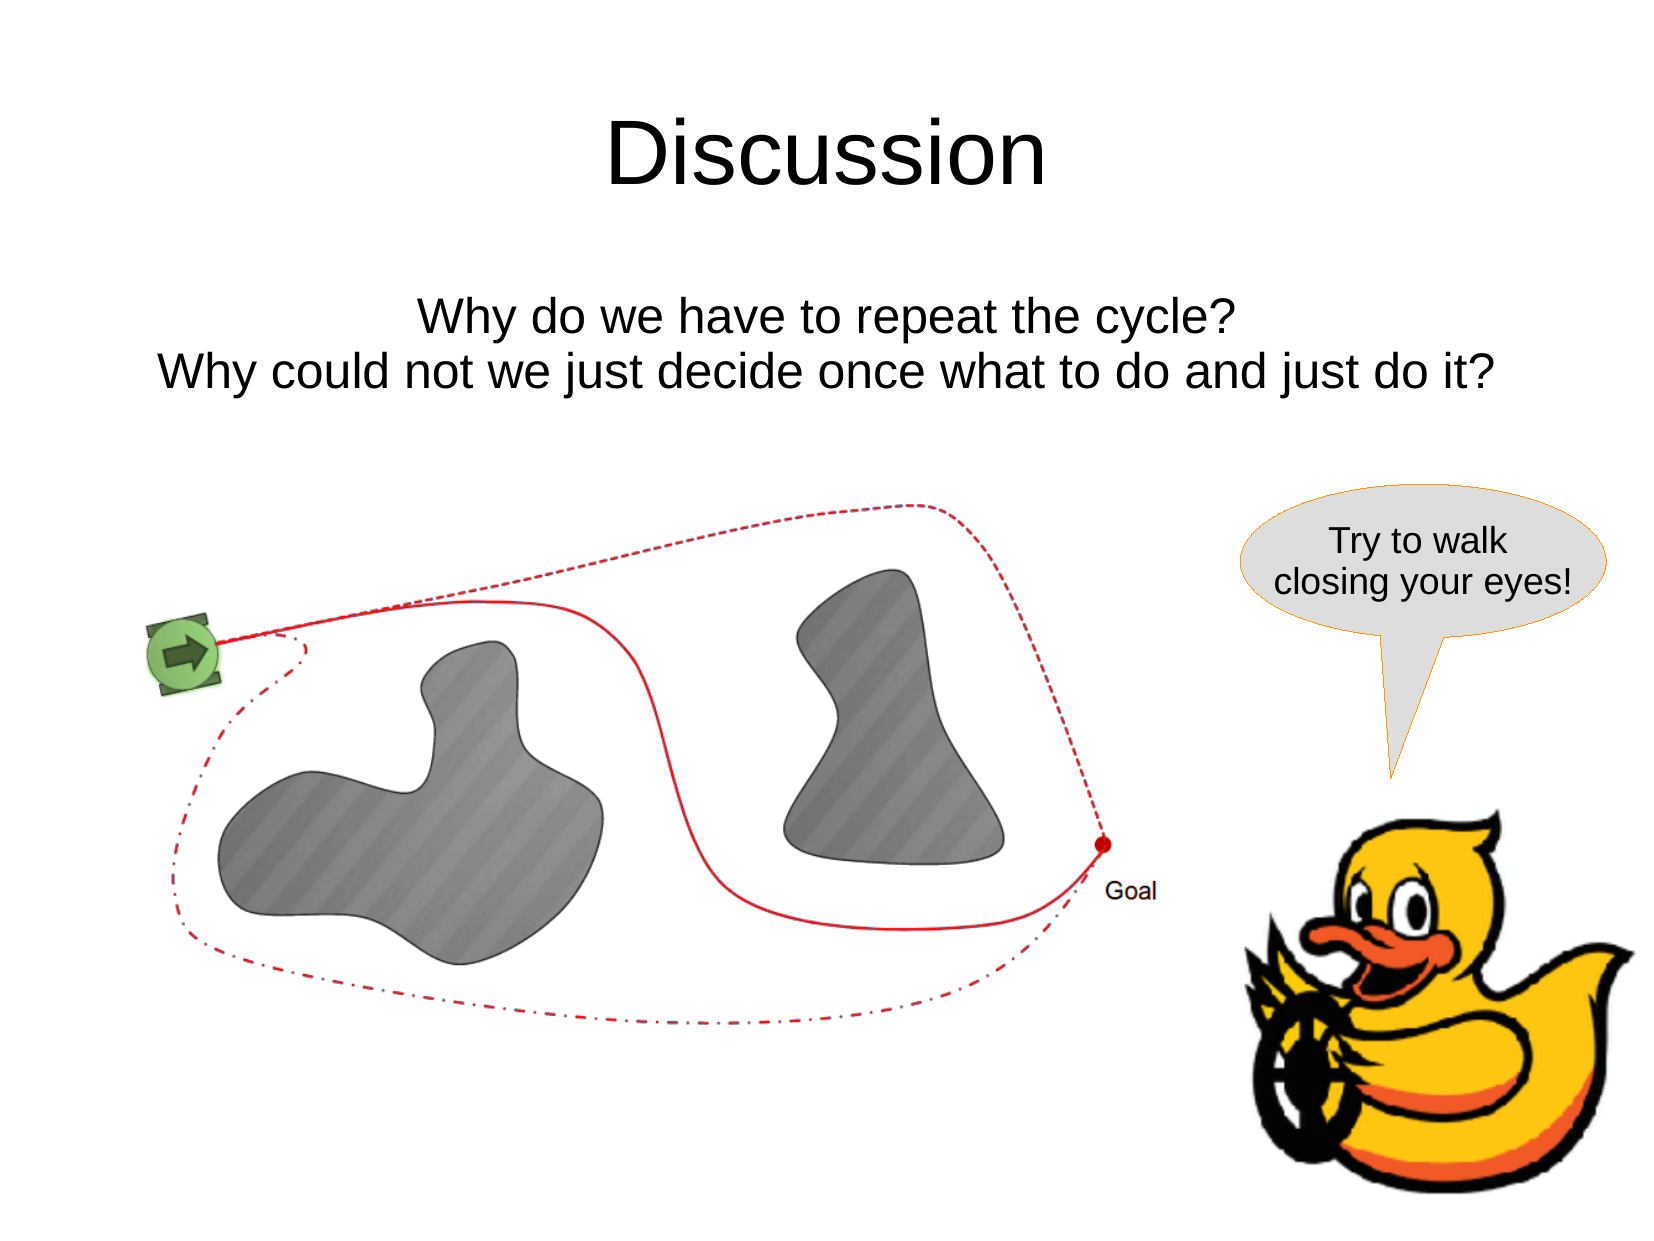

# Discussion
Why do we have to repeat the cycle?
Why could not we just decide once what to do and just do it?
Try to walk
closing your eyes!